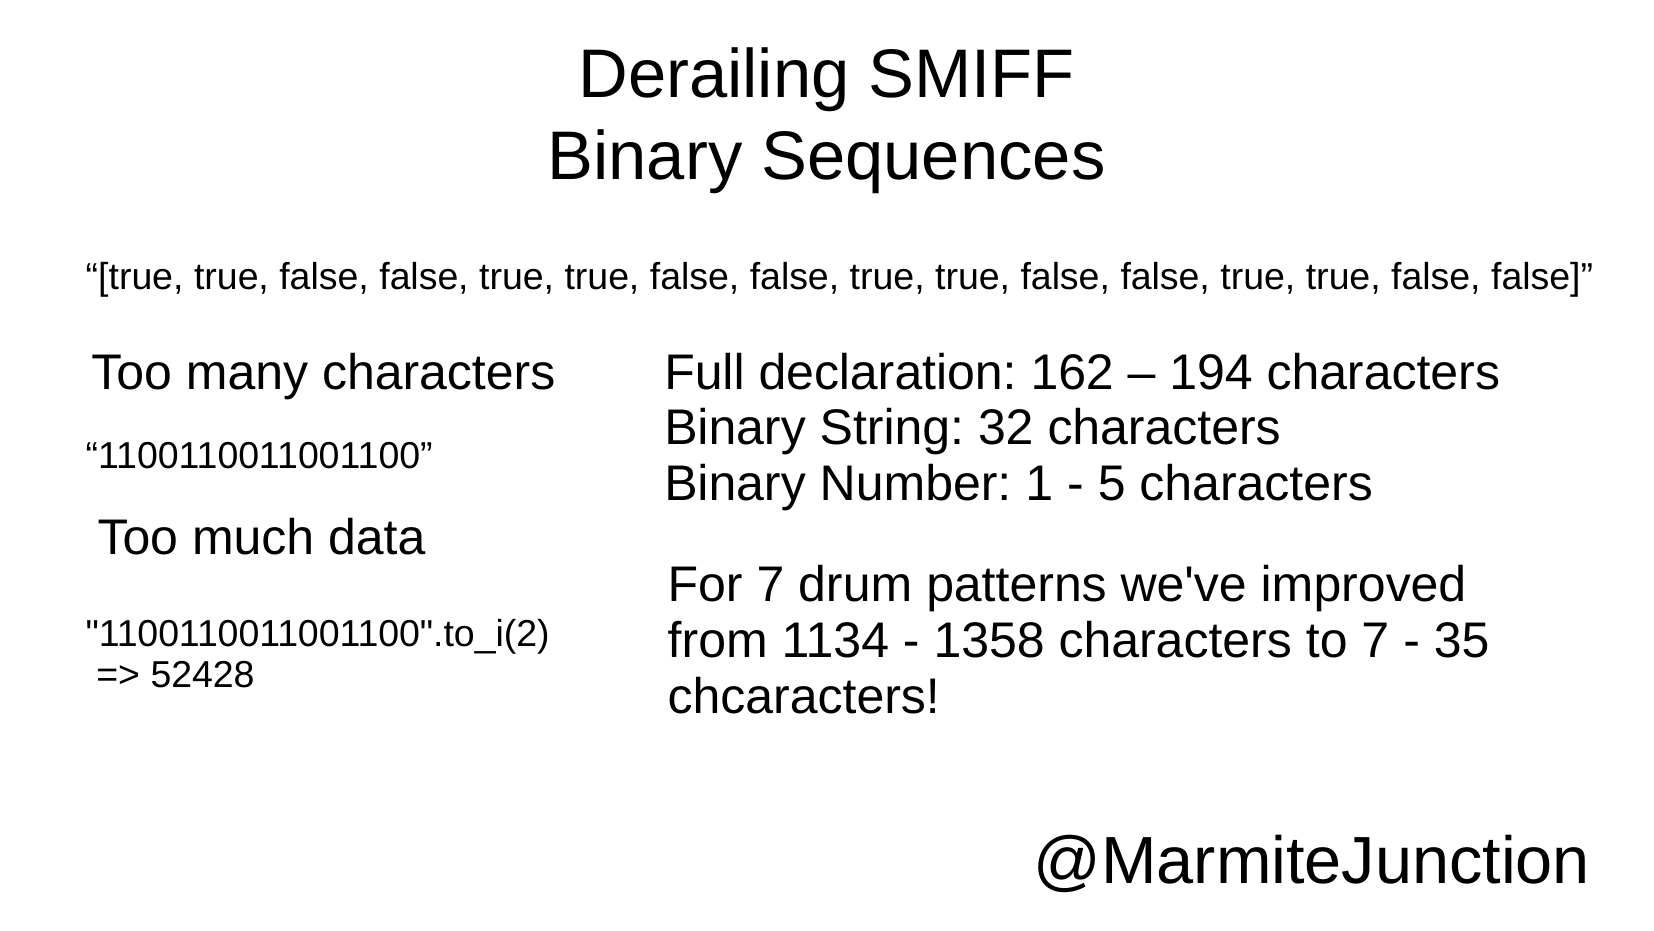

# Derailing SMIFF
Binary Sequences
“[true, true, false, false, true, true, false, false, true, true, false, false, true, true, false, false]”
Too many characters
Full declaration: 162 – 194 characters
Binary String: 32 characters
Binary Number: 1 - 5 characters
“1100110011001100”
Too much data
For 7 drum patterns we've improved from 1134 - 1358 characters to 7 - 35 chcaracters!
"1100110011001100".to_i(2)
 => 52428
@MarmiteJunction
@MarmiteJunction